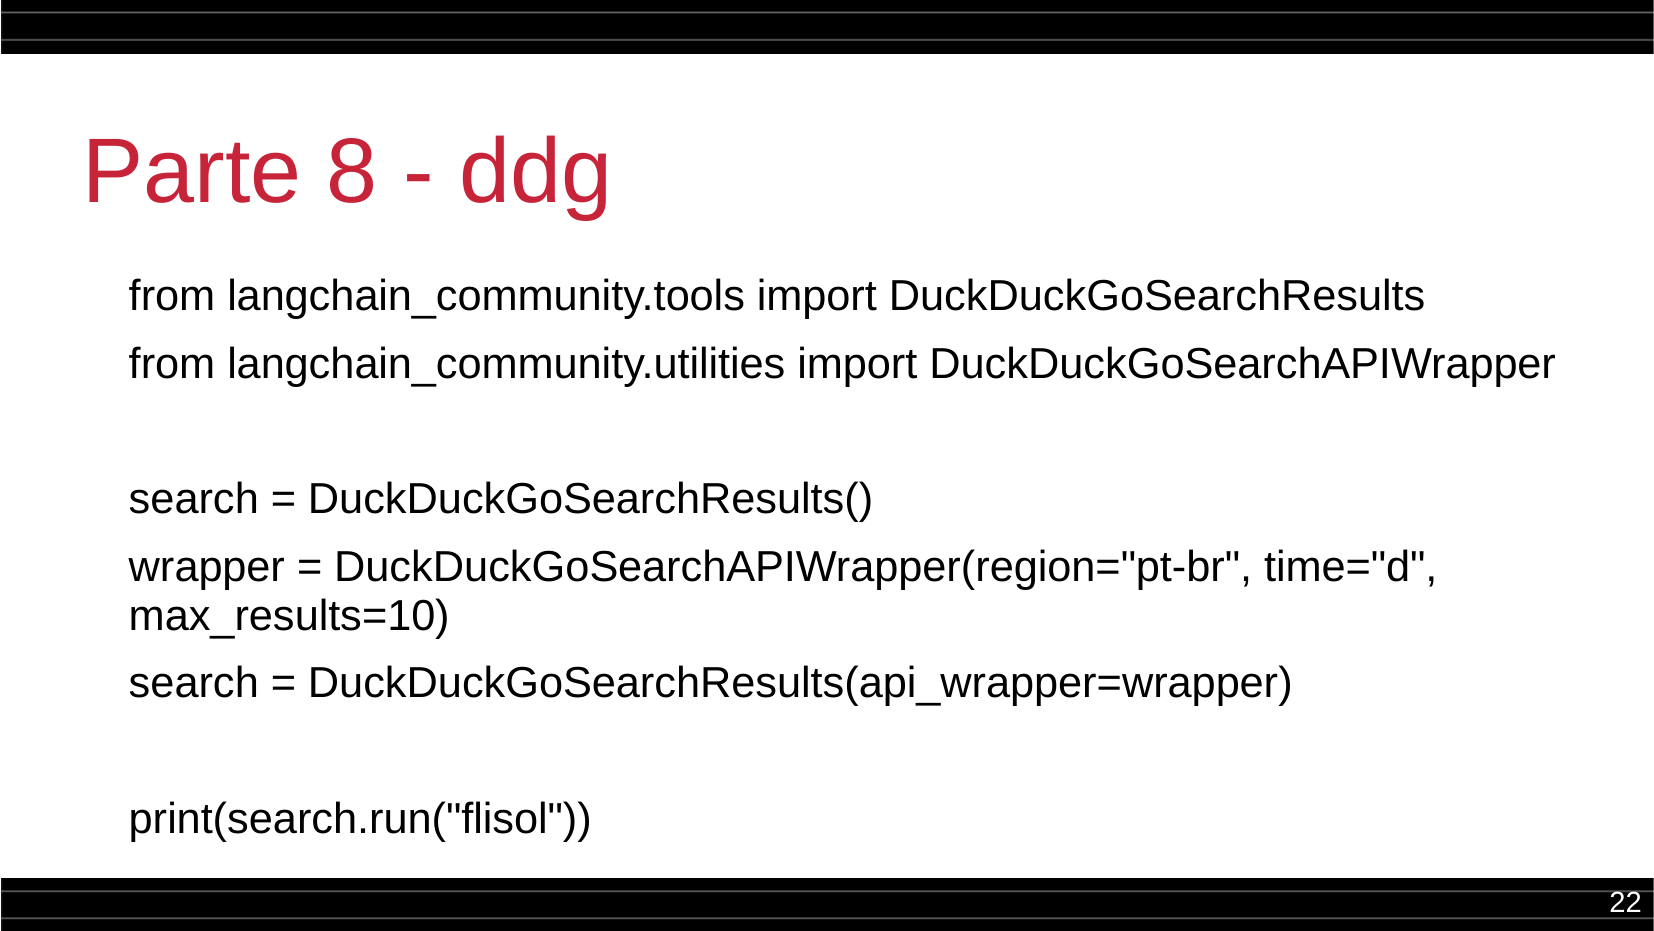

# Parte 8 - ddg
from langchain_community.tools import DuckDuckGoSearchResults
from langchain_community.utilities import DuckDuckGoSearchAPIWrapper
search = DuckDuckGoSearchResults()
wrapper = DuckDuckGoSearchAPIWrapper(region="pt-br", time="d", max_results=10)
search = DuckDuckGoSearchResults(api_wrapper=wrapper)
print(search.run("flisol"))